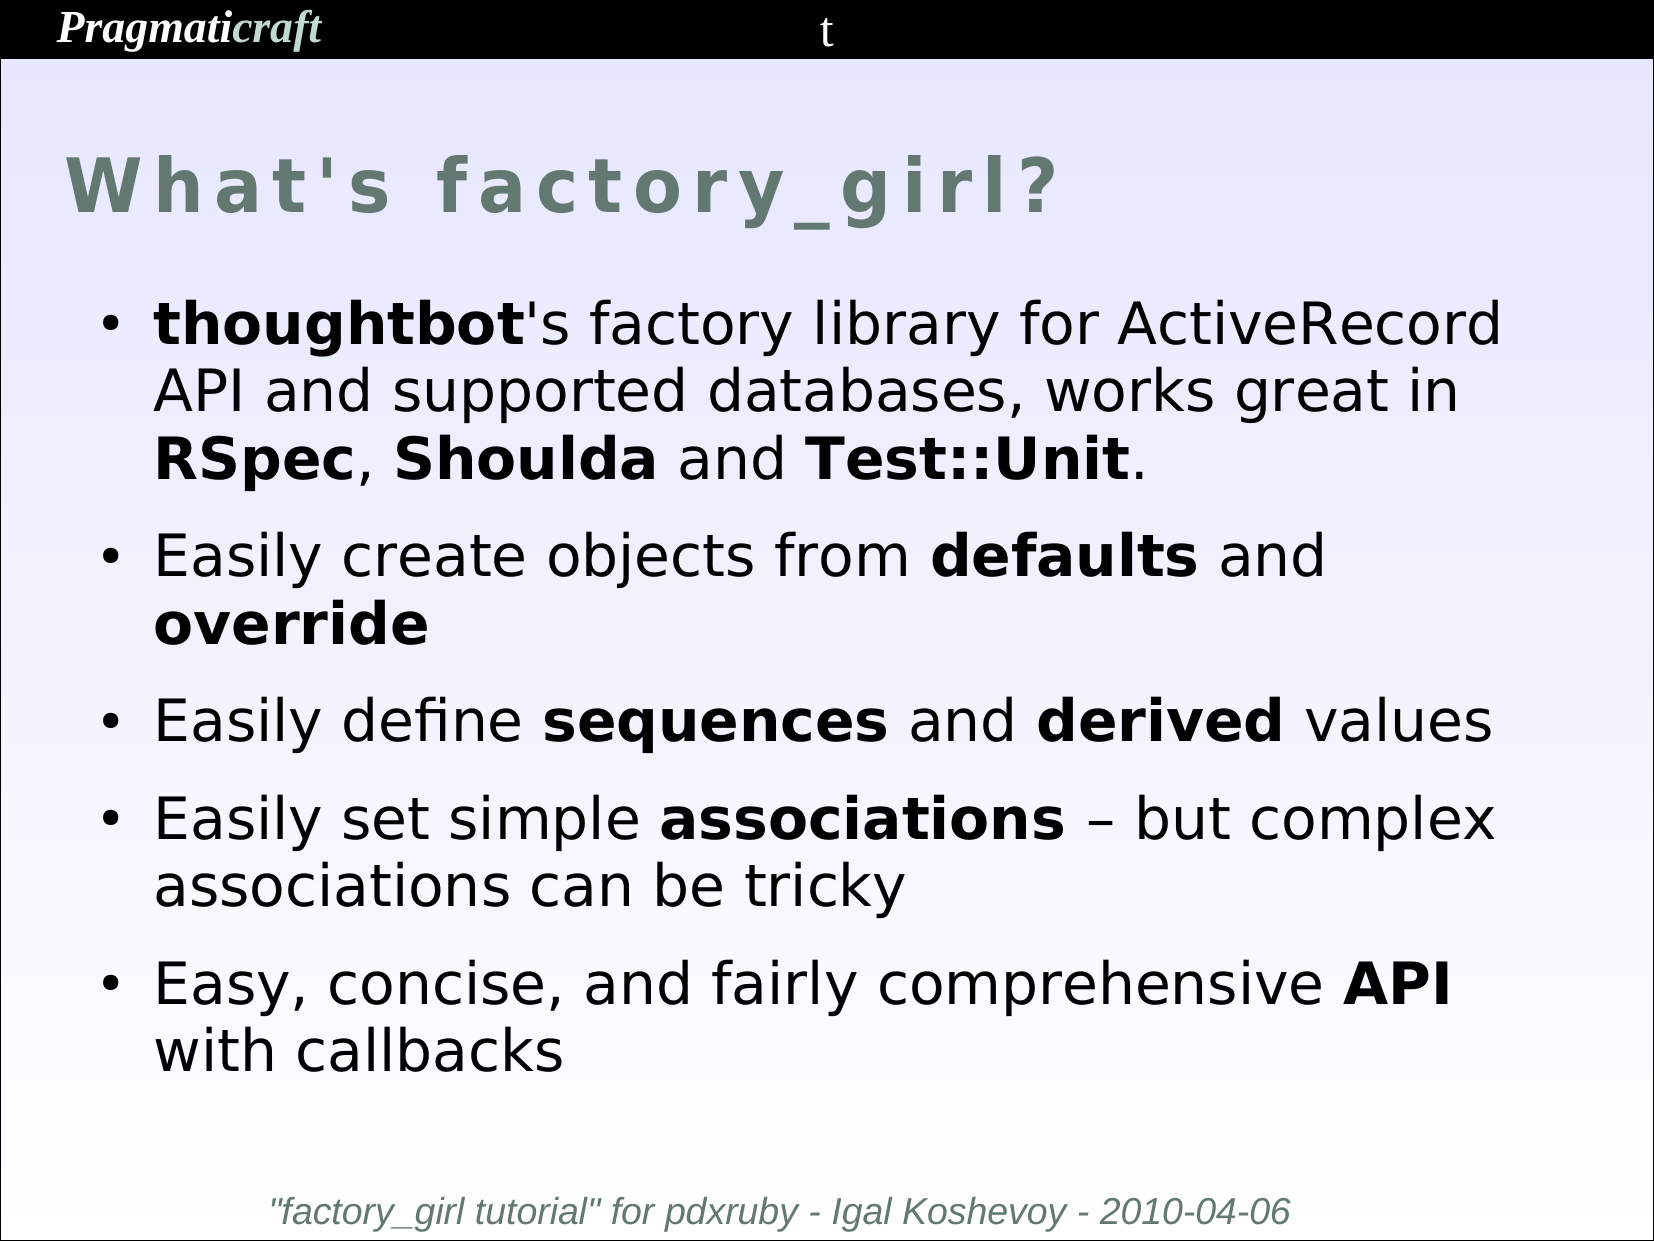

# What's factory_girl?
thoughtbot's factory library for ActiveRecord API and supported databases, works great in RSpec, Shoulda and Test::Unit.
Easily create objects from defaults and override
Easily define sequences and derived values
Easily set simple associations – but complex associations can be tricky
Easy, concise, and fairly comprehensive API with callbacks